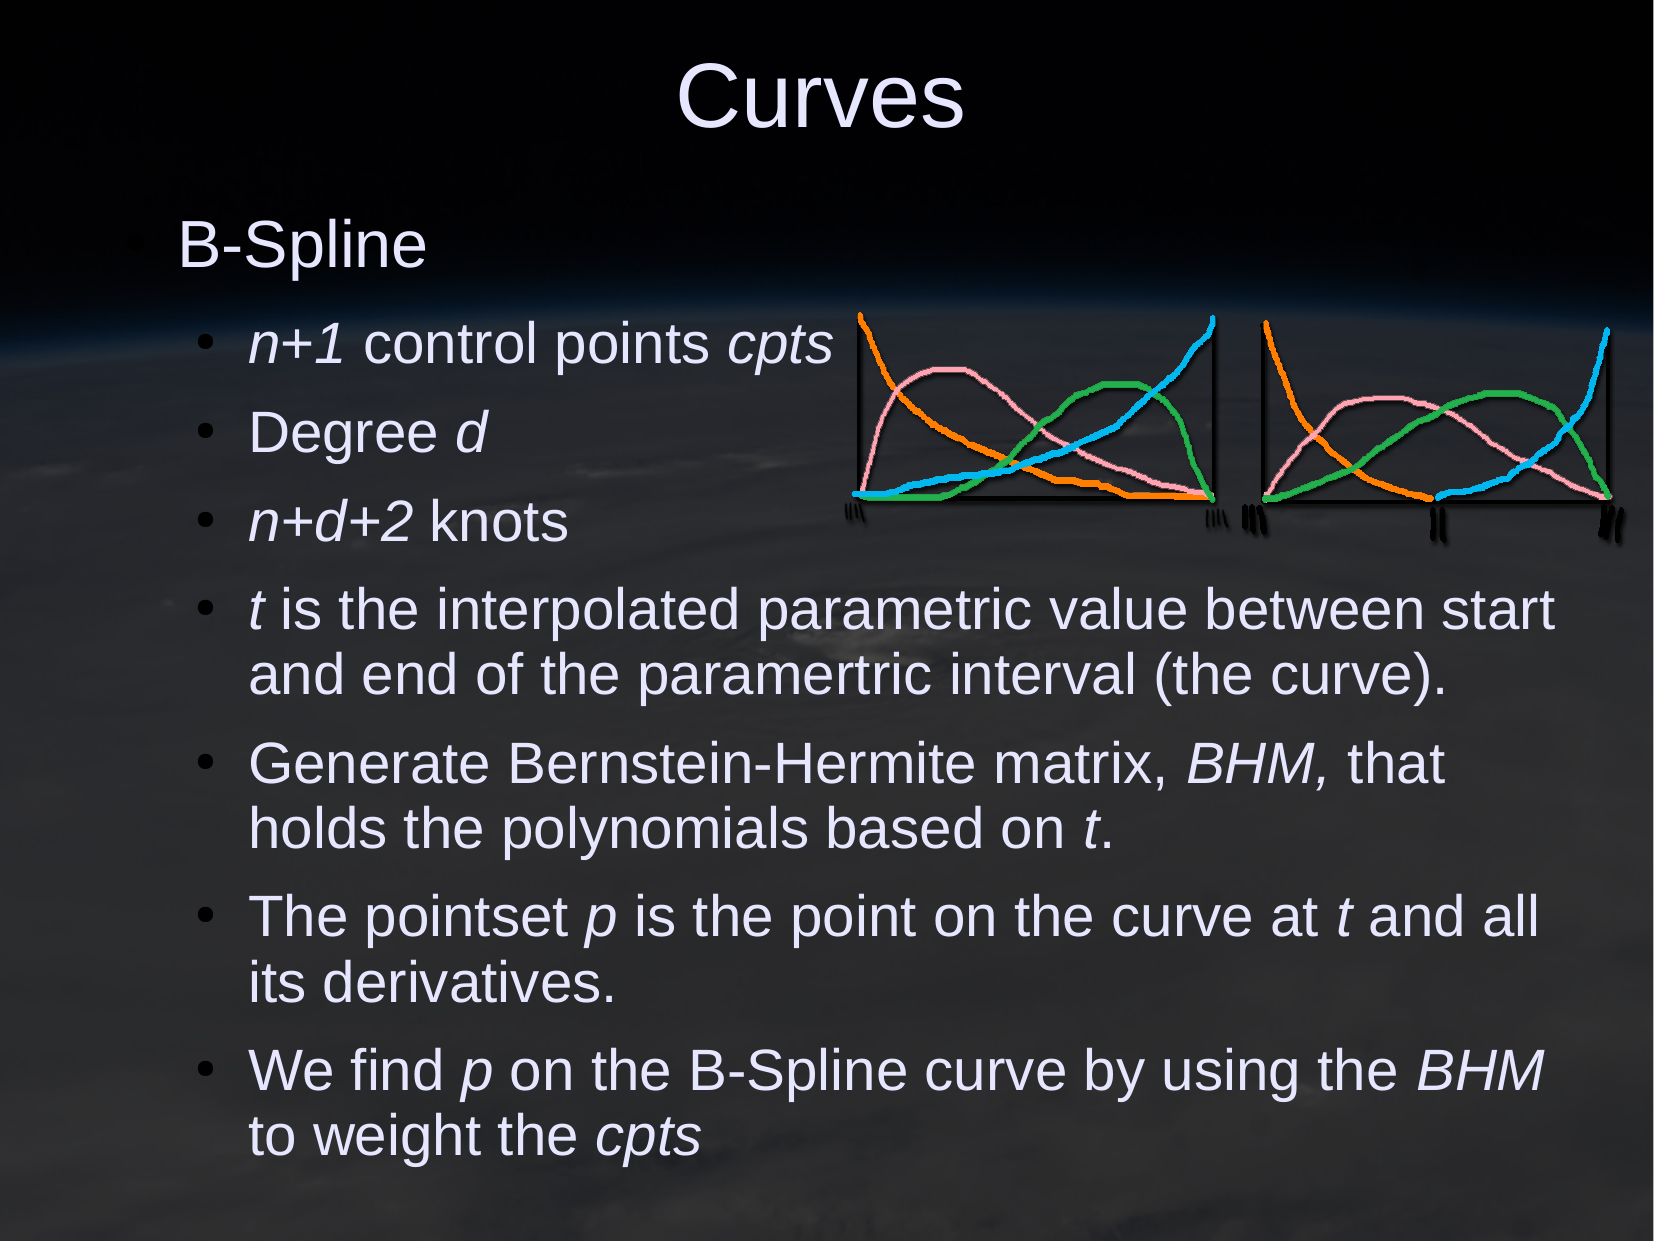

# Curves
B-Spline
n+1 control points cpts
Degree d
n+d+2 knots
t is the interpolated parametric value between start and end of the paramertric interval (the curve).
Generate Bernstein-Hermite matrix, BHM, that holds the polynomials based on t.
The pointset p is the point on the curve at t and all its derivatives.
We find p on the B-Spline curve by using the BHM to weight the cpts